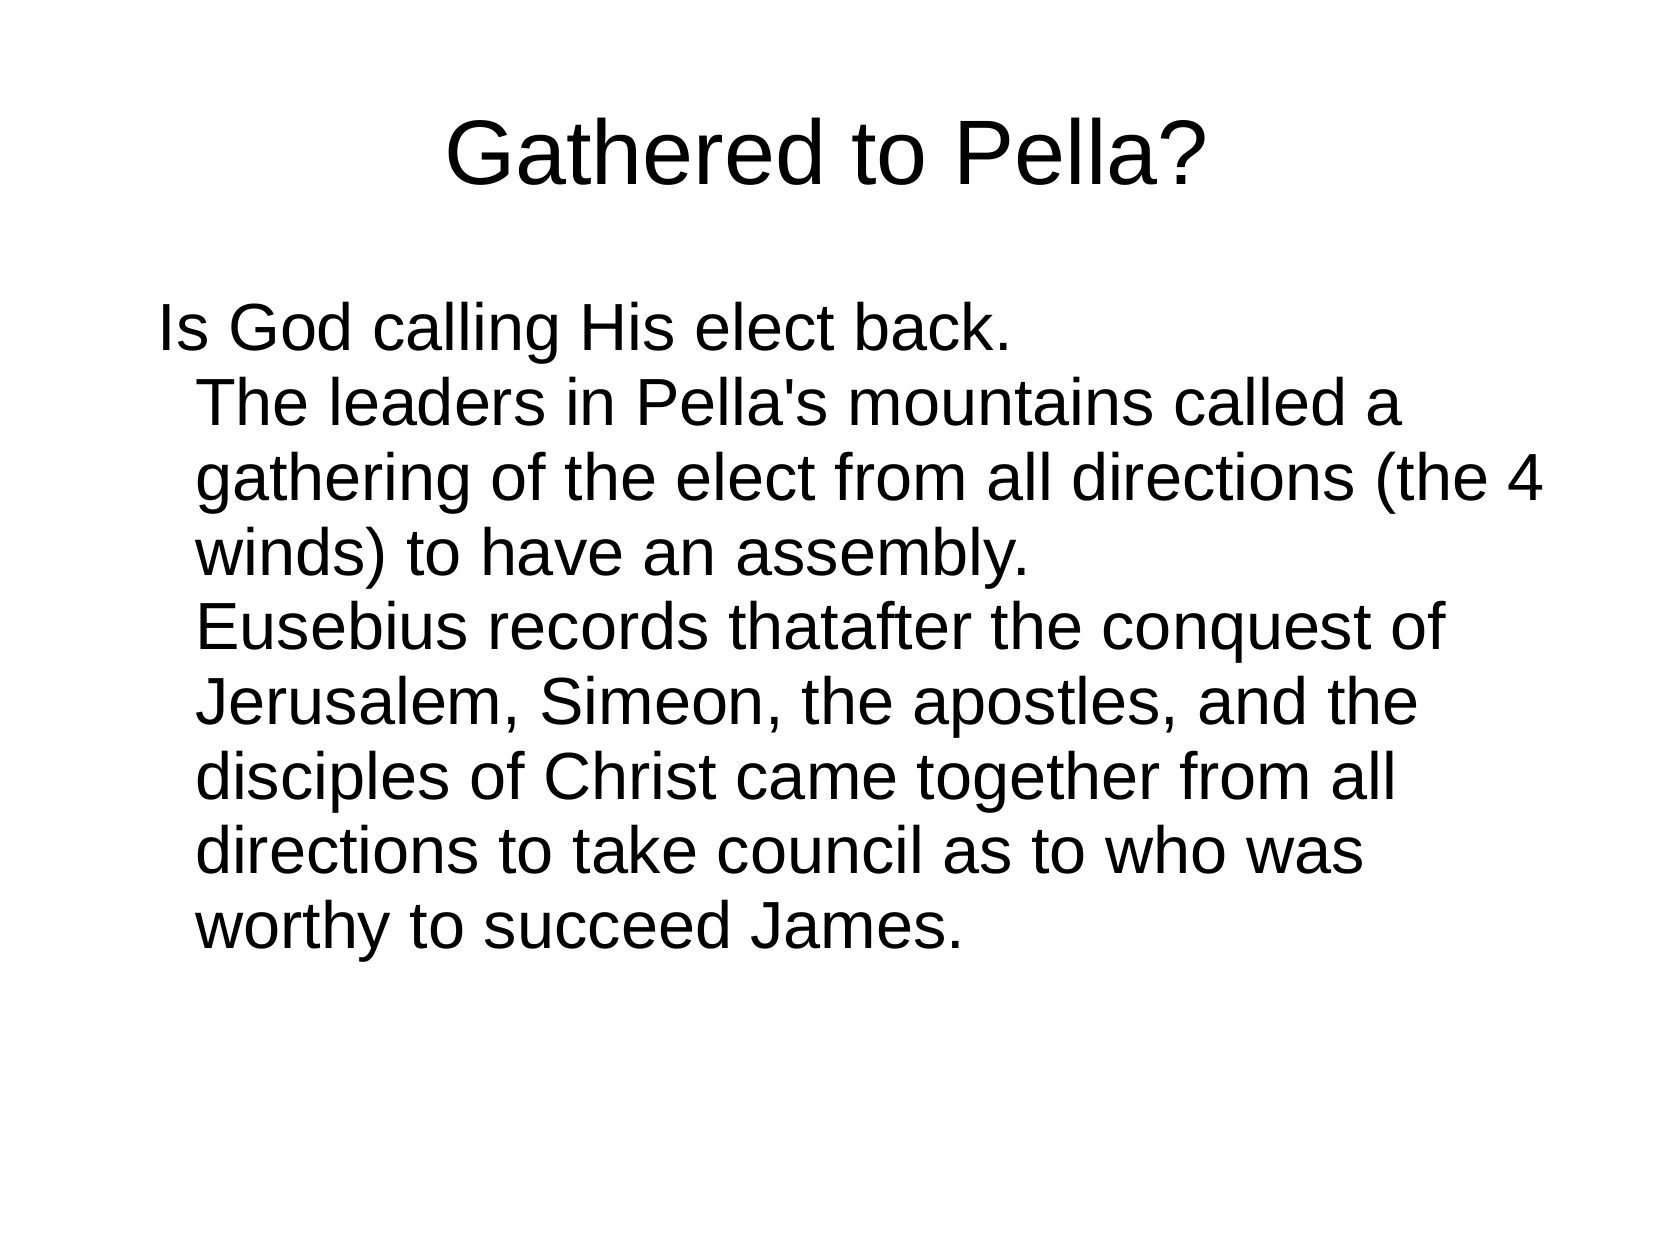

# Gathered to Pella?
Is God calling His elect back.
The leaders in Pella's mountains called a gathering of the elect from all directions (the 4 winds) to have an assembly.
Eusebius records thatafter the conquest of Jerusalem, Simeon, the apostles, and the disciples of Christ came together from all directions to take council as to who was worthy to succeed James.